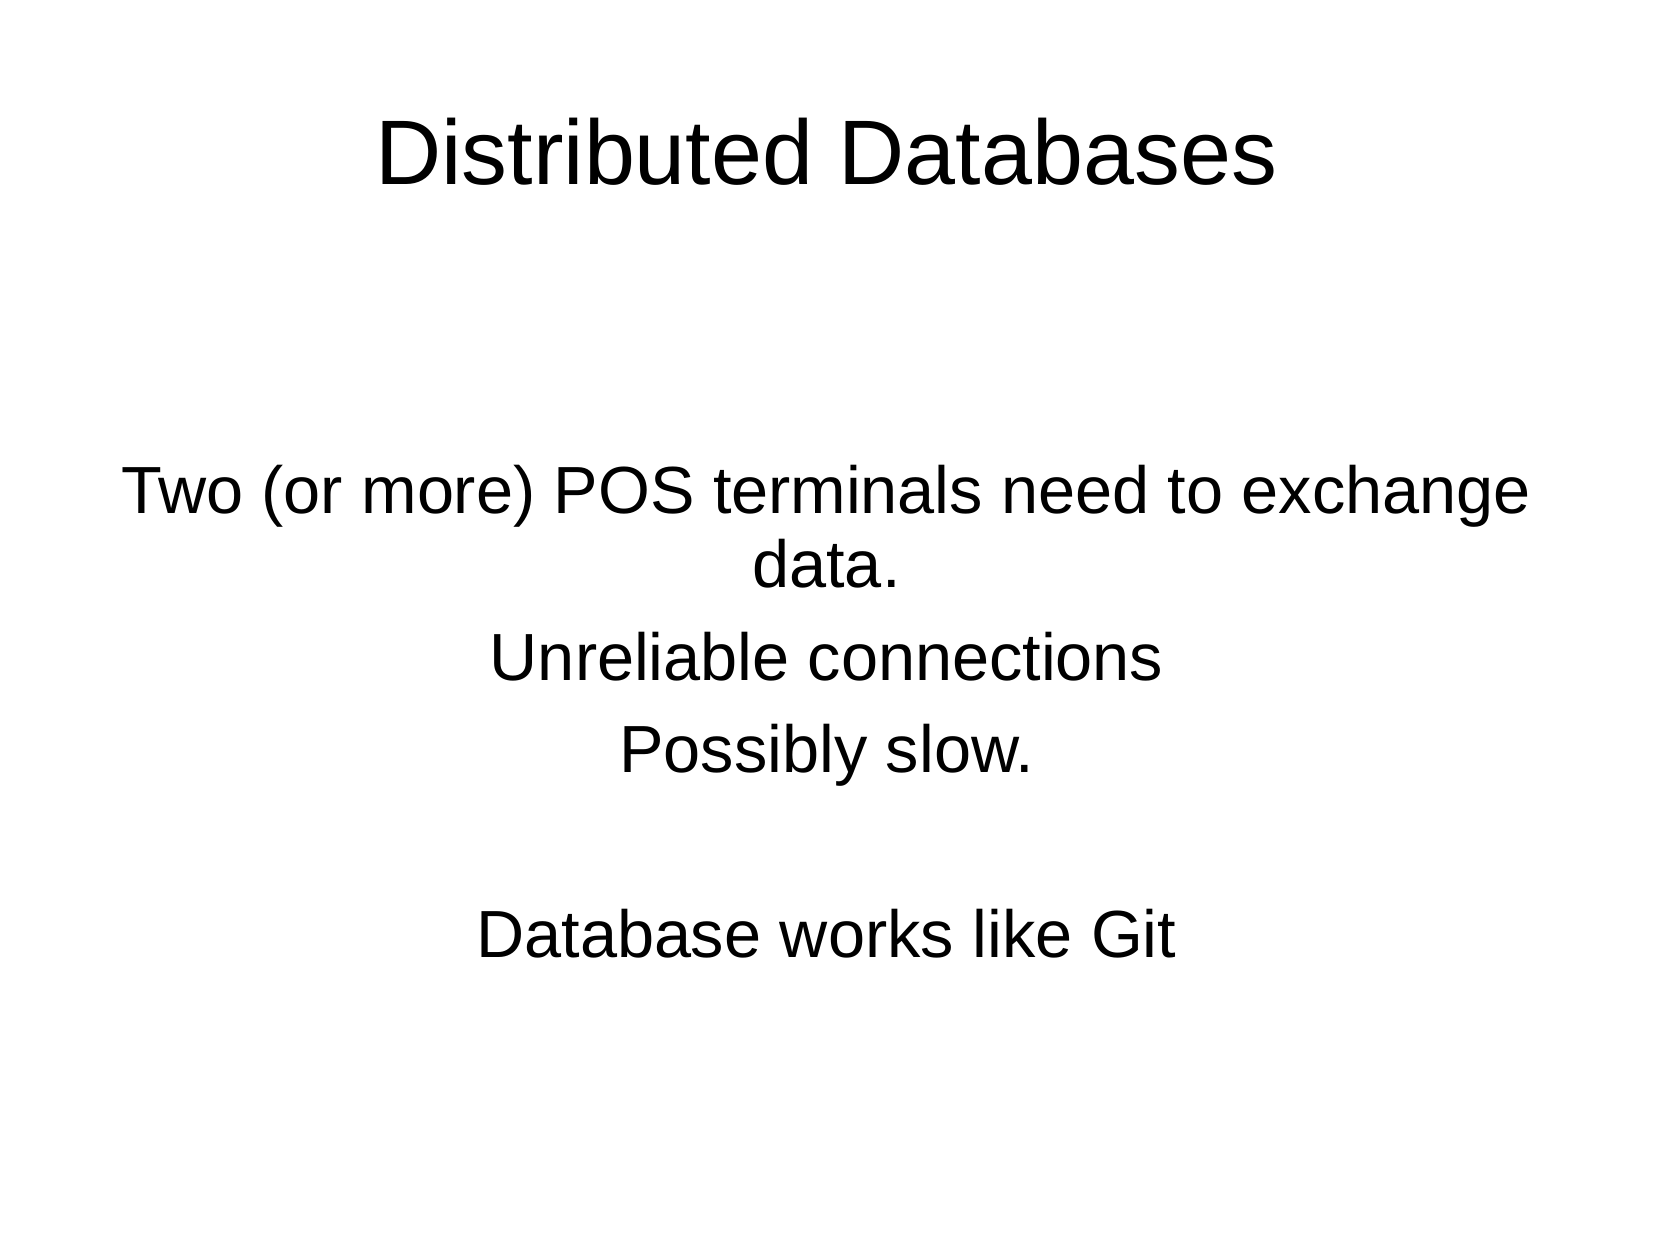

# Distributed Databases
Two (or more) POS terminals need to exchange data.
Unreliable connections
Possibly slow.
Database works like Git